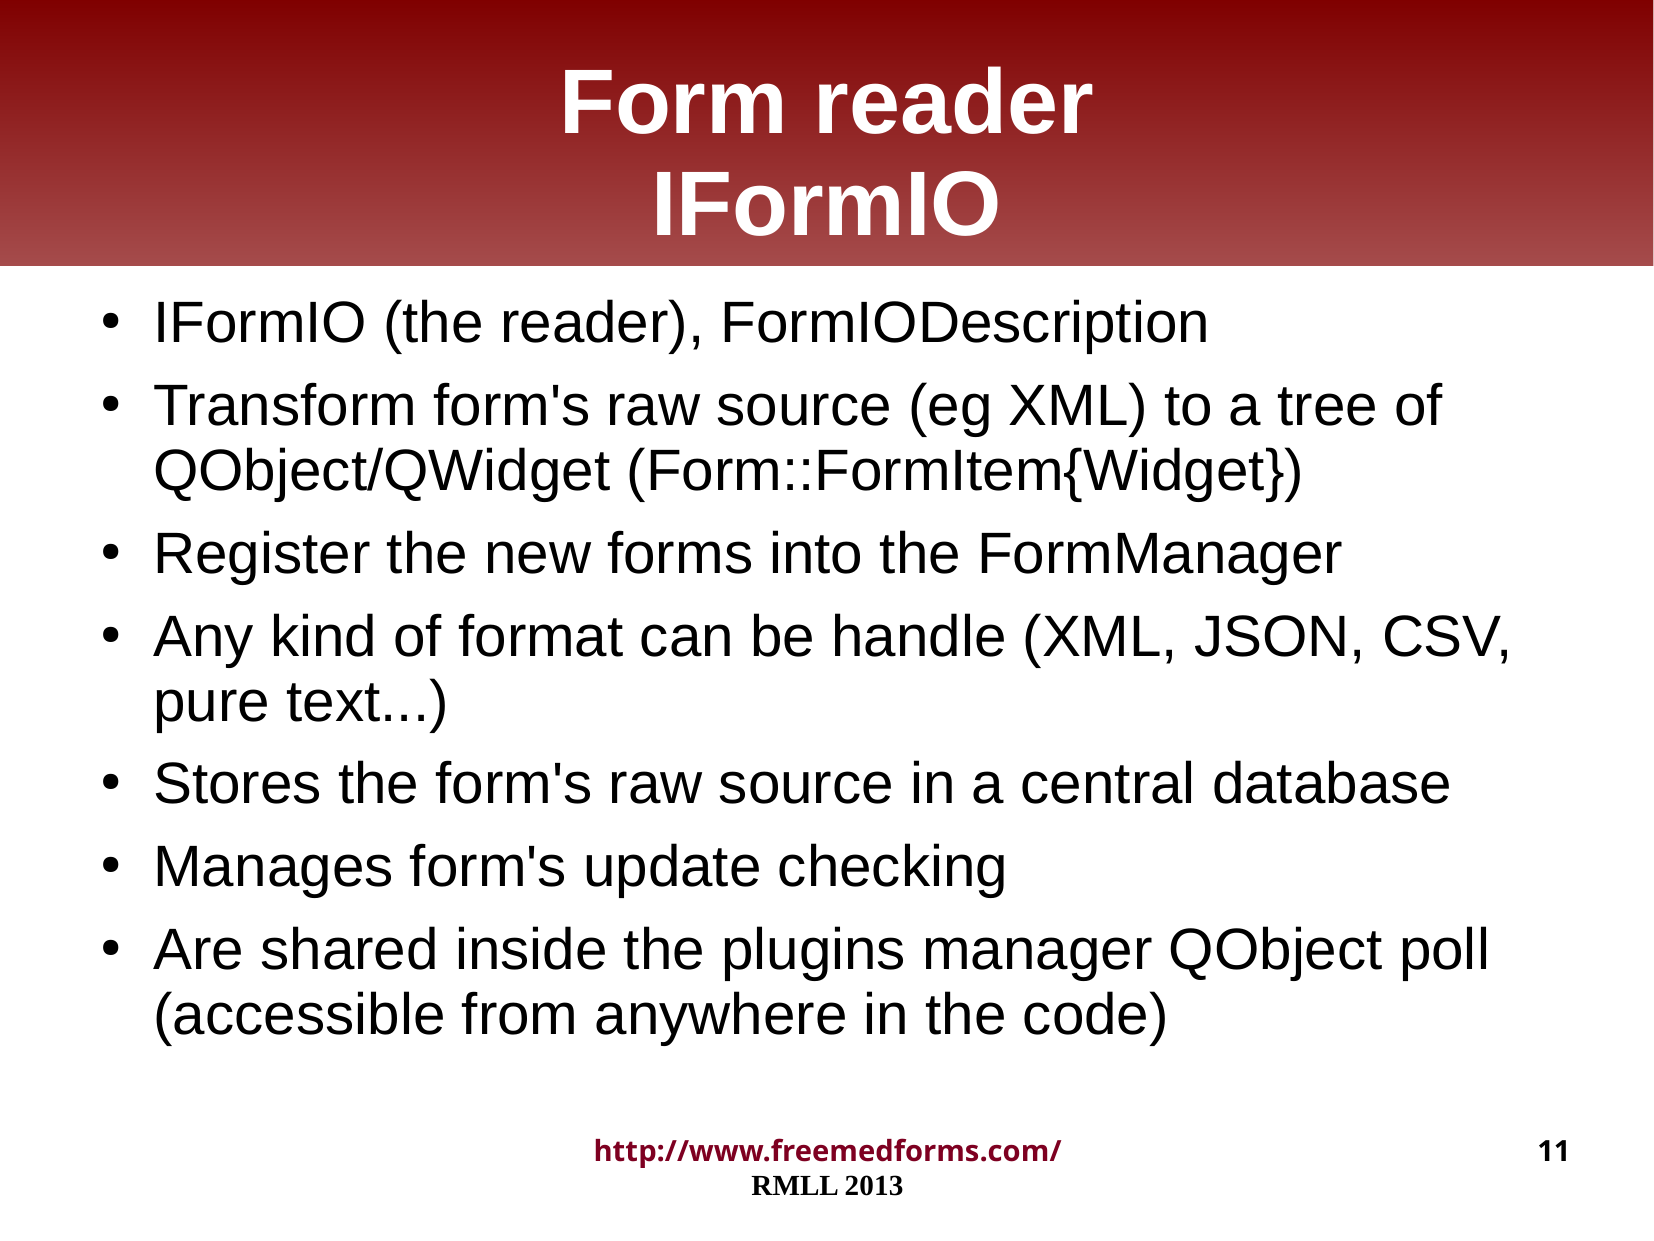

# Form reader IFormIO
IFormIO (the reader), FormIODescription
Transform form's raw source (eg XML) to a tree of QObject/QWidget (Form::FormItem{Widget})
Register the new forms into the FormManager
Any kind of format can be handle (XML, JSON, CSV, pure text...)
Stores the form's raw source in a central database
Manages form's update checking
Are shared inside the plugins manager QObject poll (accessible from anywhere in the code)
11